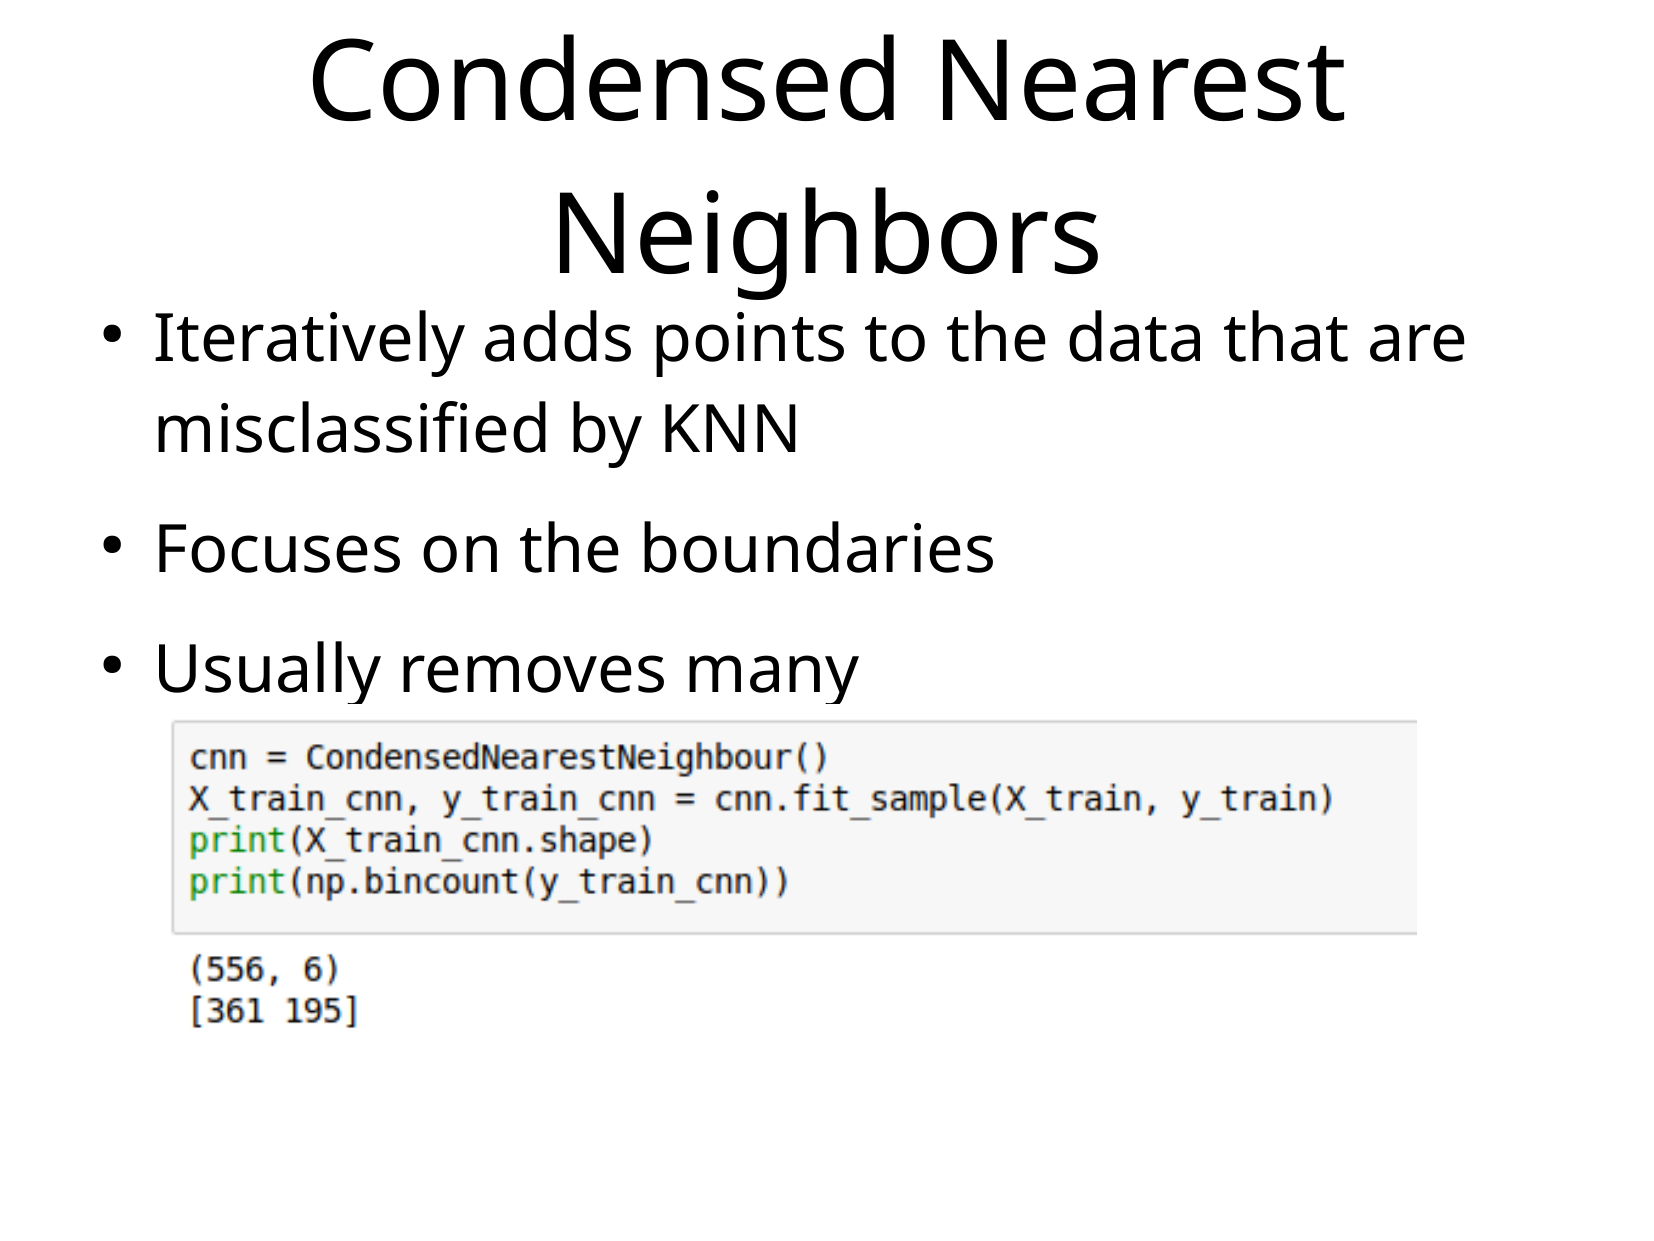

# Condensed Nearest Neighbors
Iteratively adds points to the data that are misclassified by KNN
Focuses on the boundaries
Usually removes many